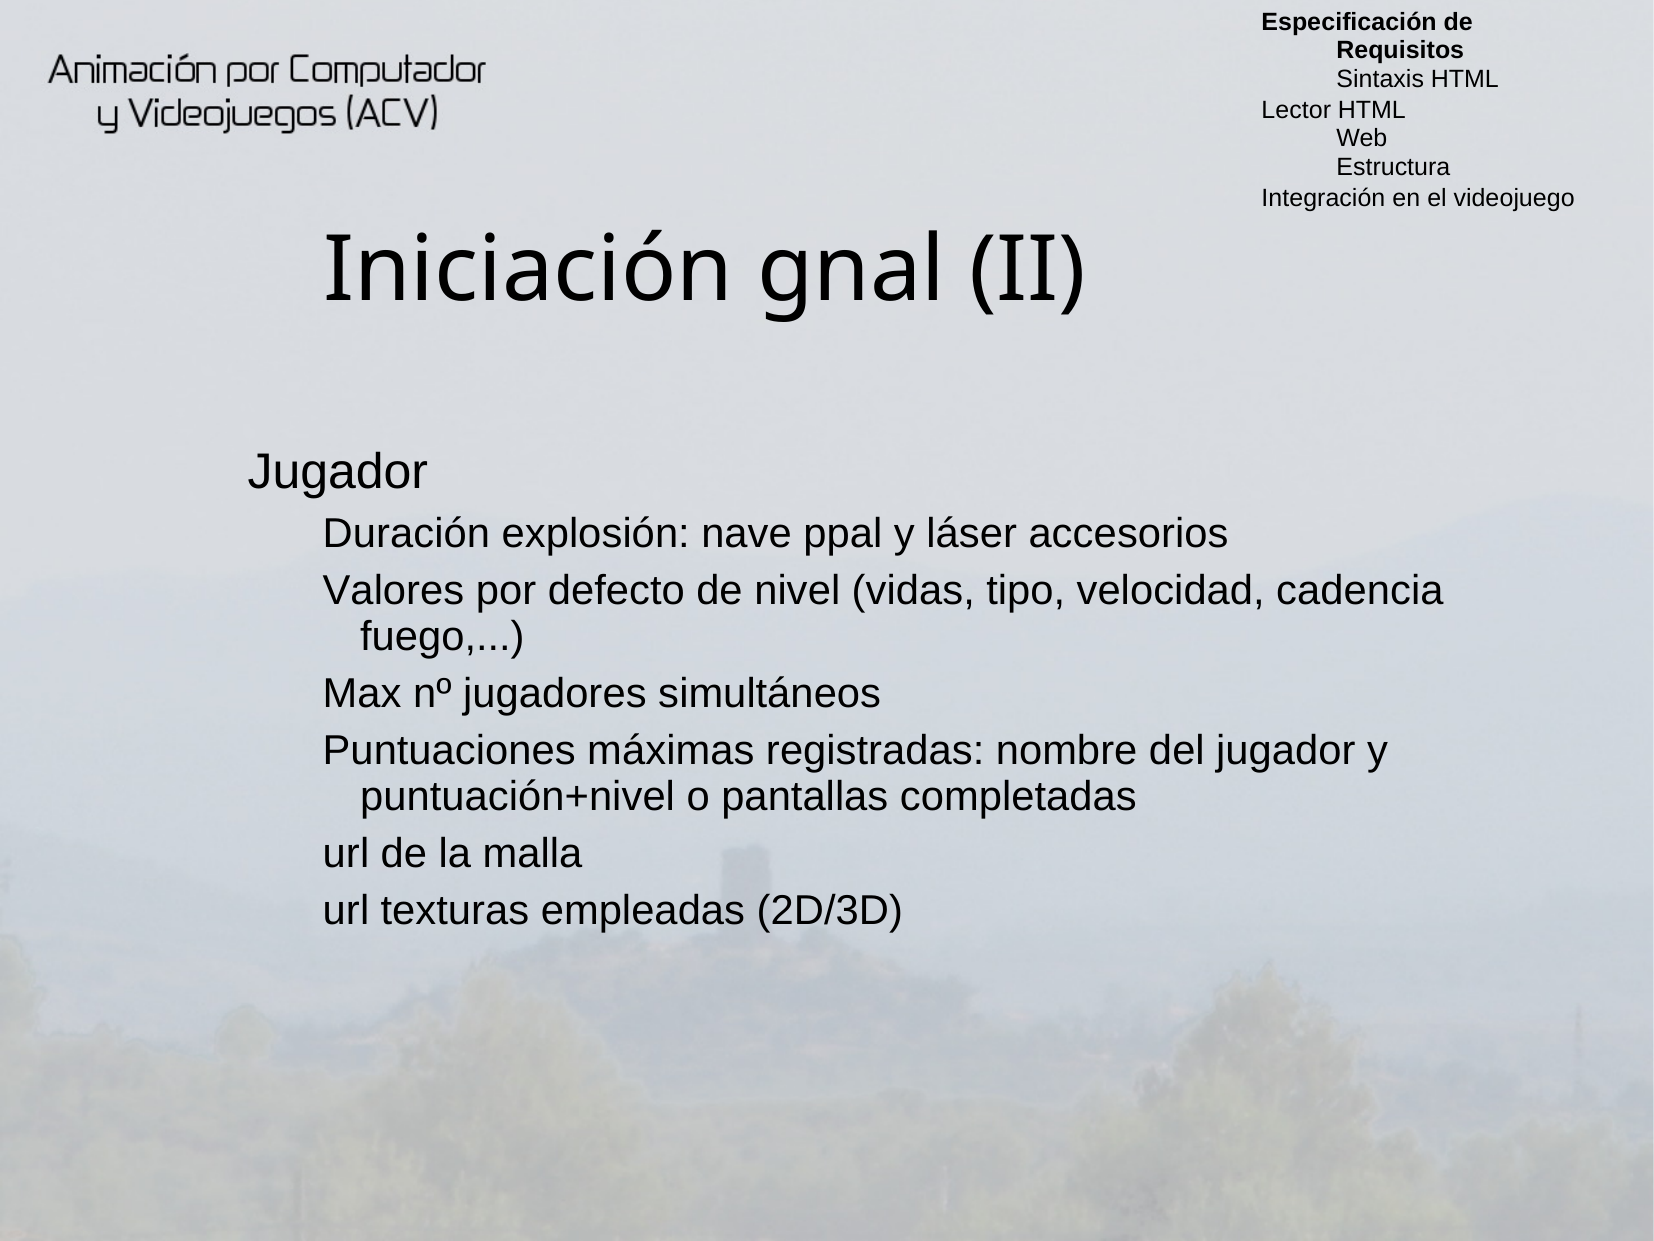

Especificación de
Requisitos
Sintaxis HTML
Lector HTML
Web
Estructura
Integración en el videojuego
Iniciación gnal (II)
# Jugador
Duración explosión: nave ppal y láser accesorios
Valores por defecto de nivel (vidas, tipo, velocidad, cadencia fuego,...)
Max nº jugadores simultáneos
Puntuaciones máximas registradas: nombre del jugador y puntuación+nivel o pantallas completadas
url de la malla
url texturas empleadas (2D/3D)